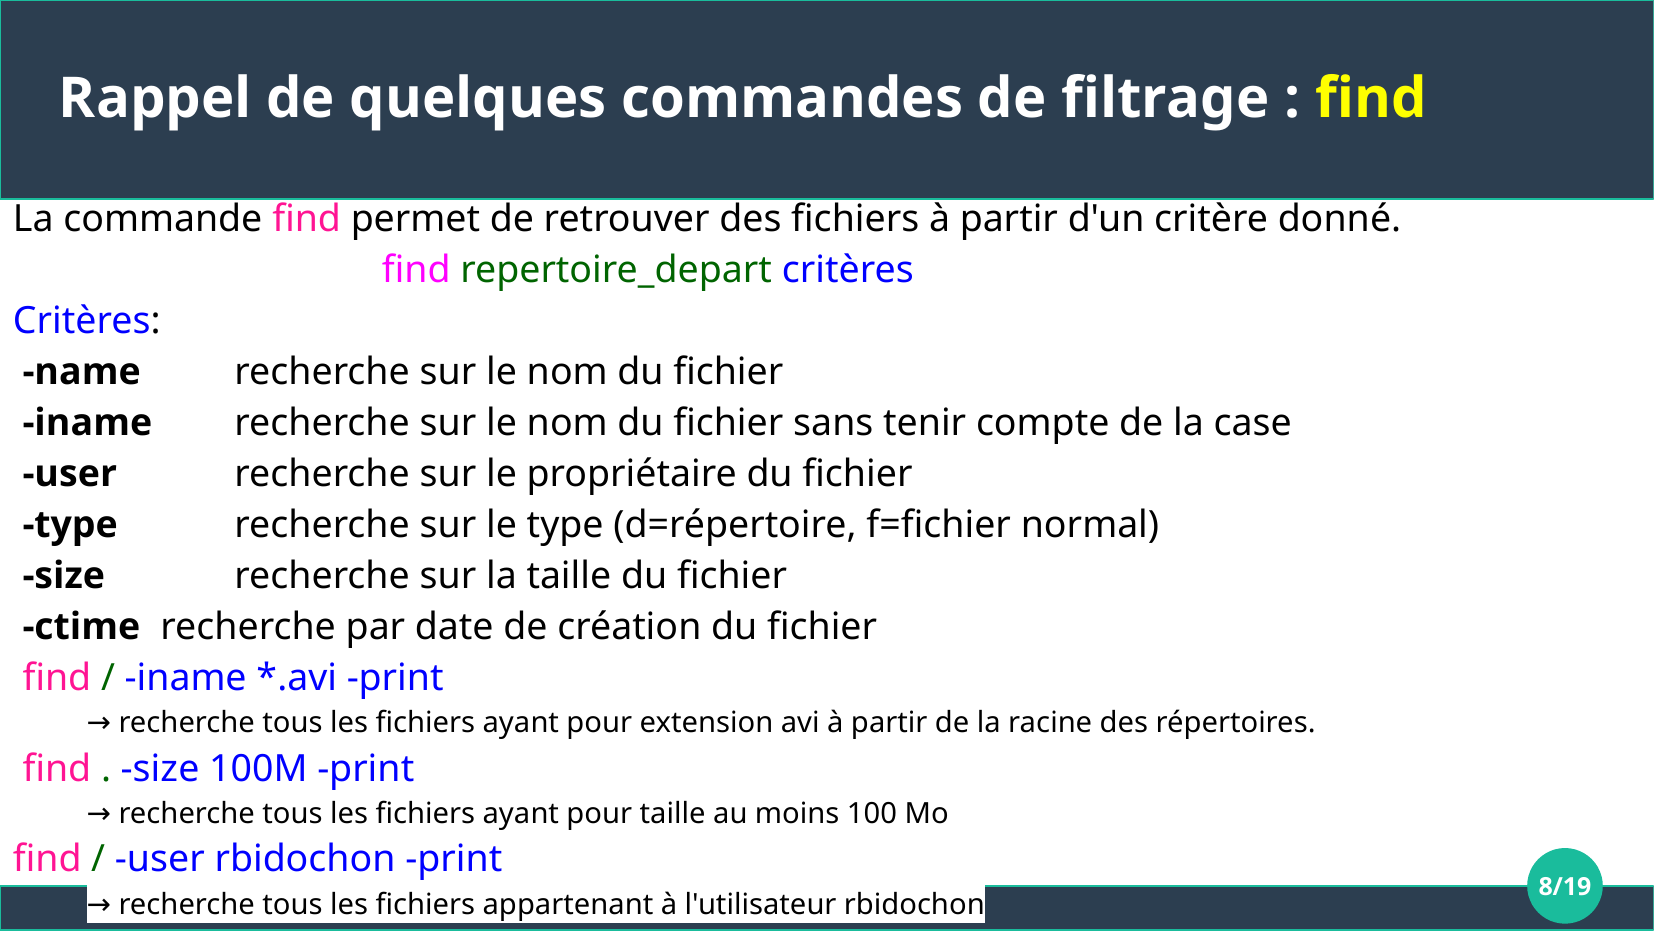

# Rappel de quelques commandes de filtrage : find
La commande find permet de retrouver des fichiers à partir d'un critère donné.
					find repertoire_depart critères
Critères:
 -name		recherche sur le nom du fichier
 -iname		recherche sur le nom du fichier sans tenir compte de la case
 -user		recherche sur le propriétaire du fichier
 -type		recherche sur le type (d=répertoire, f=fichier normal)
 -size		recherche sur la taille du fichier
 -ctime	recherche par date de création du fichier
 find / -iname *.avi -print
	→ recherche tous les fichiers ayant pour extension avi à partir de la racine des répertoires.
 find . -size 100M -print
	→ recherche tous les fichiers ayant pour taille au moins 100 Mo
find / -user rbidochon -print
	→ recherche tous les fichiers appartenant à l'utilisateur rbidochon
8